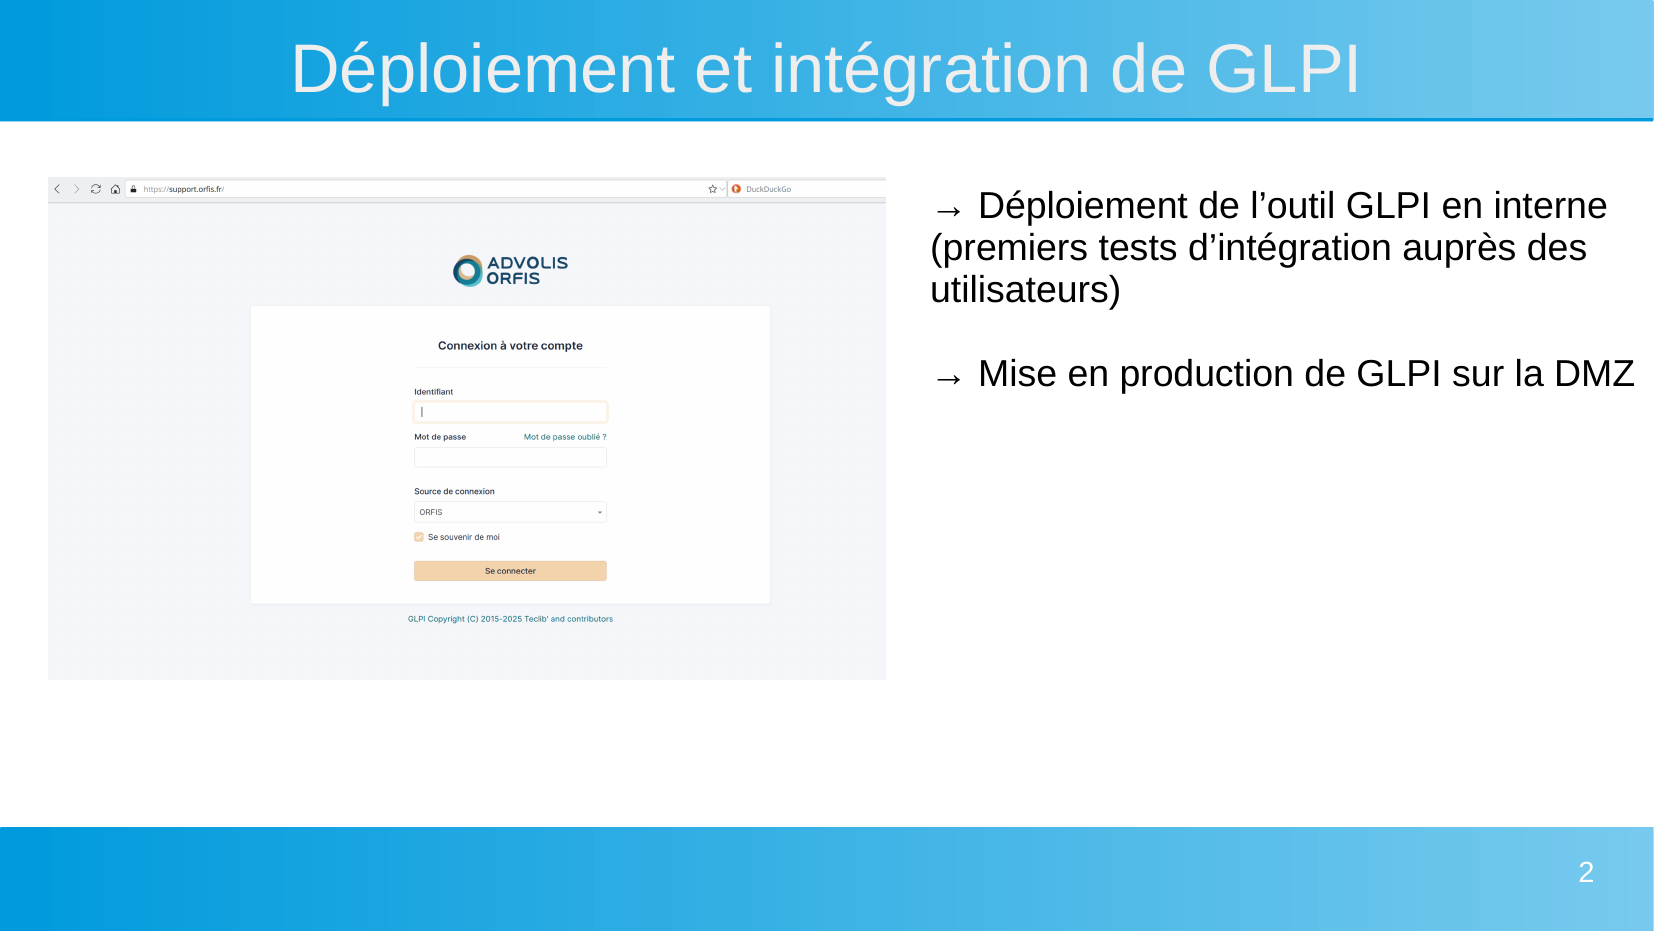

# Déploiement et intégration de GLPI
→ Déploiement de l’outil GLPI en interne (premiers tests d’intégration auprès des utilisateurs)
→ Mise en production de GLPI sur la DMZ
2